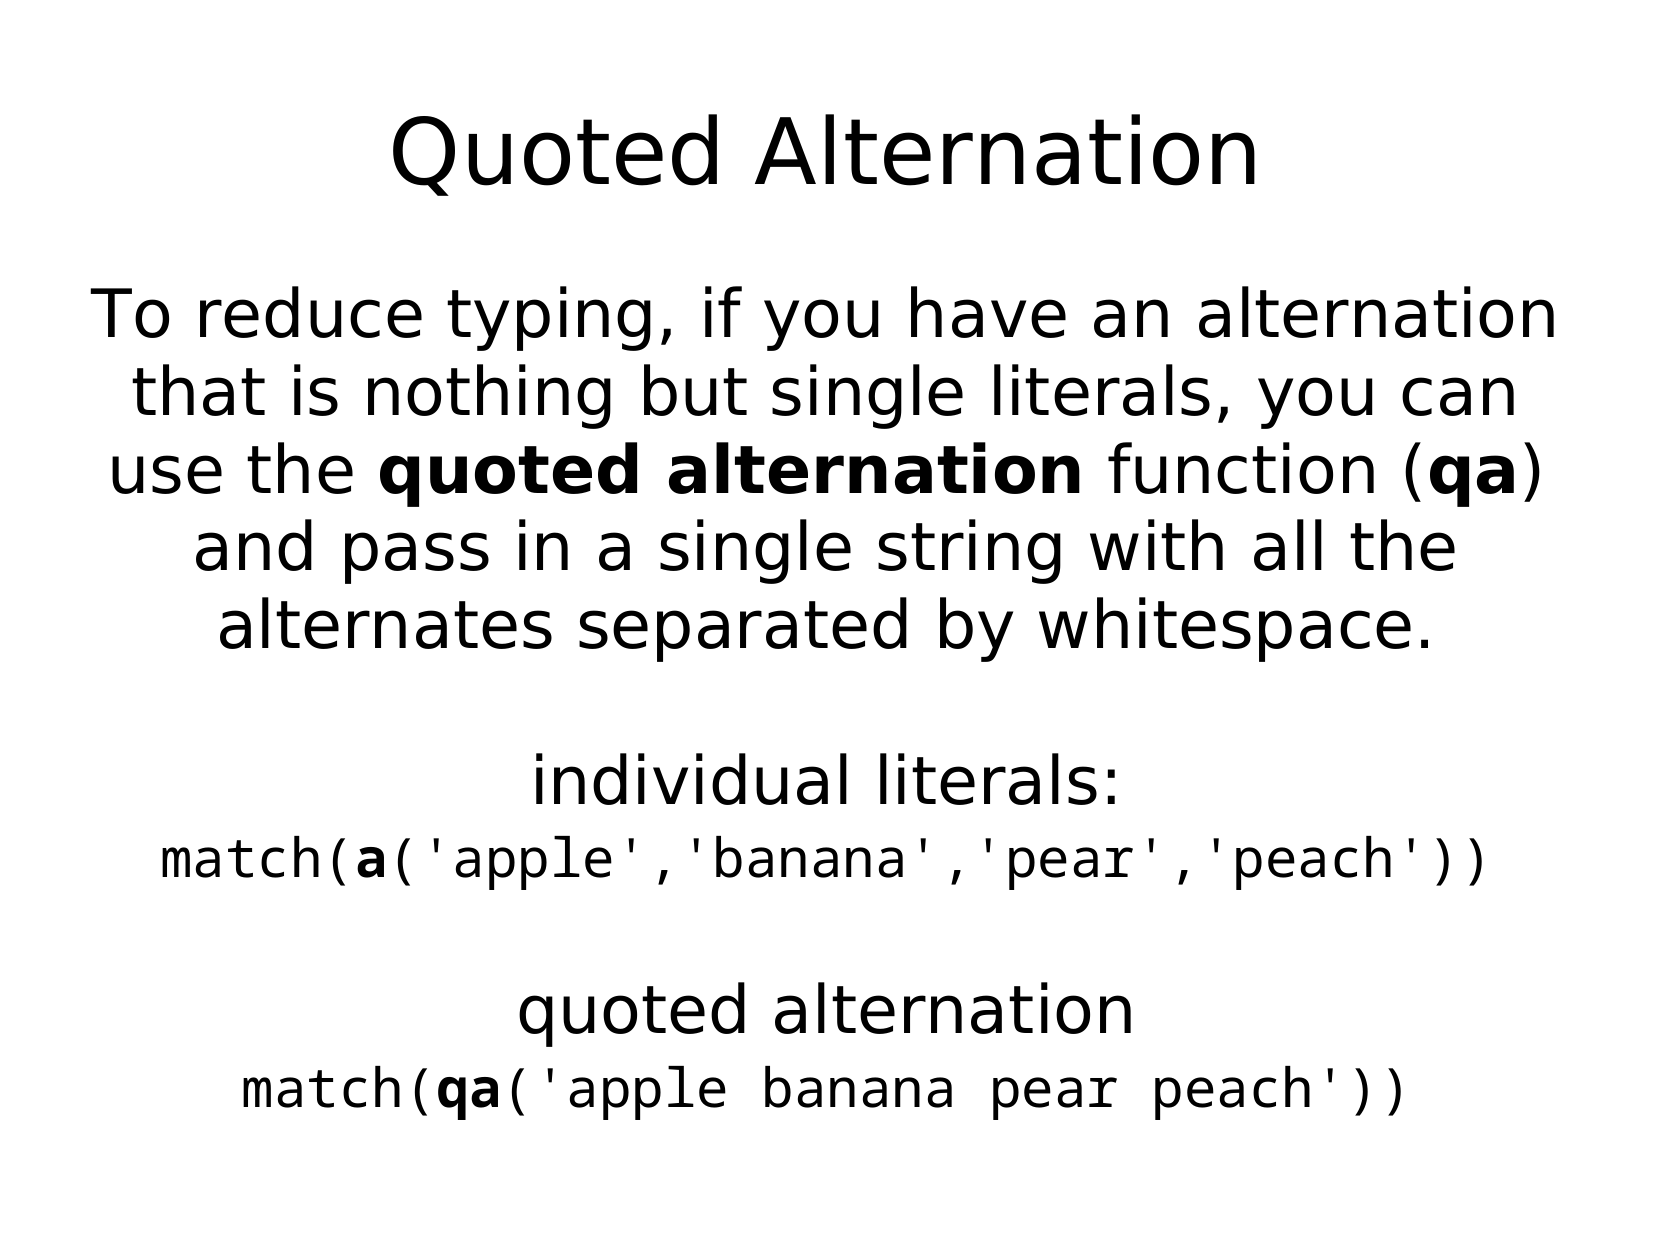

# Quoted Alternation
To reduce typing, if you have an alternation that is nothing but single literals, you can use the quoted alternation function (qa) and pass in a single string with all the alternates separated by whitespace.
individual literals:
match(a('apple','banana','pear','peach'))
quoted alternation
match(qa('apple banana pear peach'))